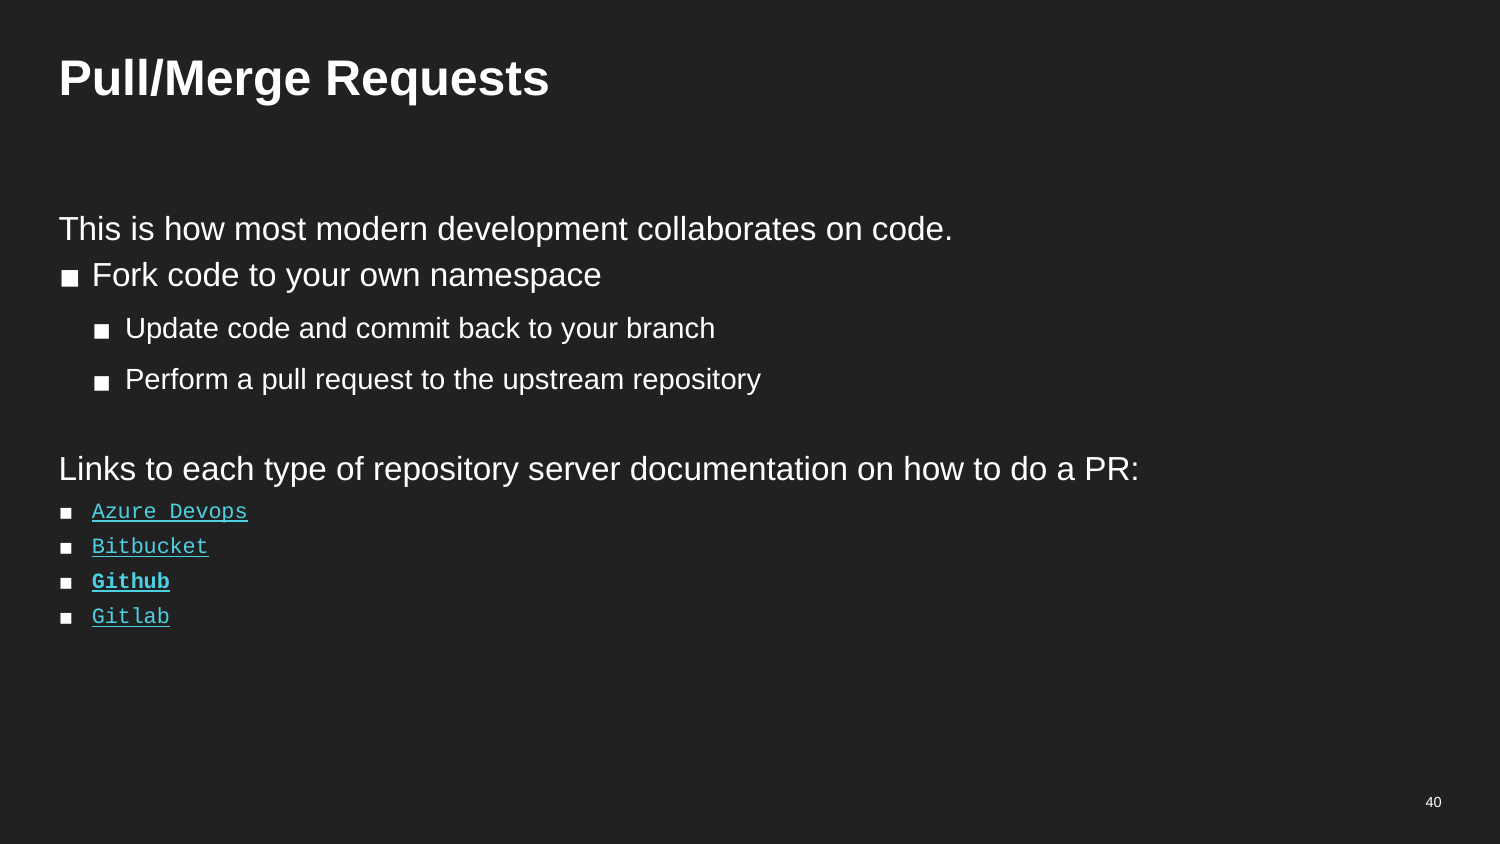

Pull/Merge Requests
# This is how most modern development collaborates on code.
Fork code to your own namespace
Update code and commit back to your branch
Perform a pull request to the upstream repository
Links to each type of repository server documentation on how to do a PR:
Azure Devops
Bitbucket
Github
Gitlab